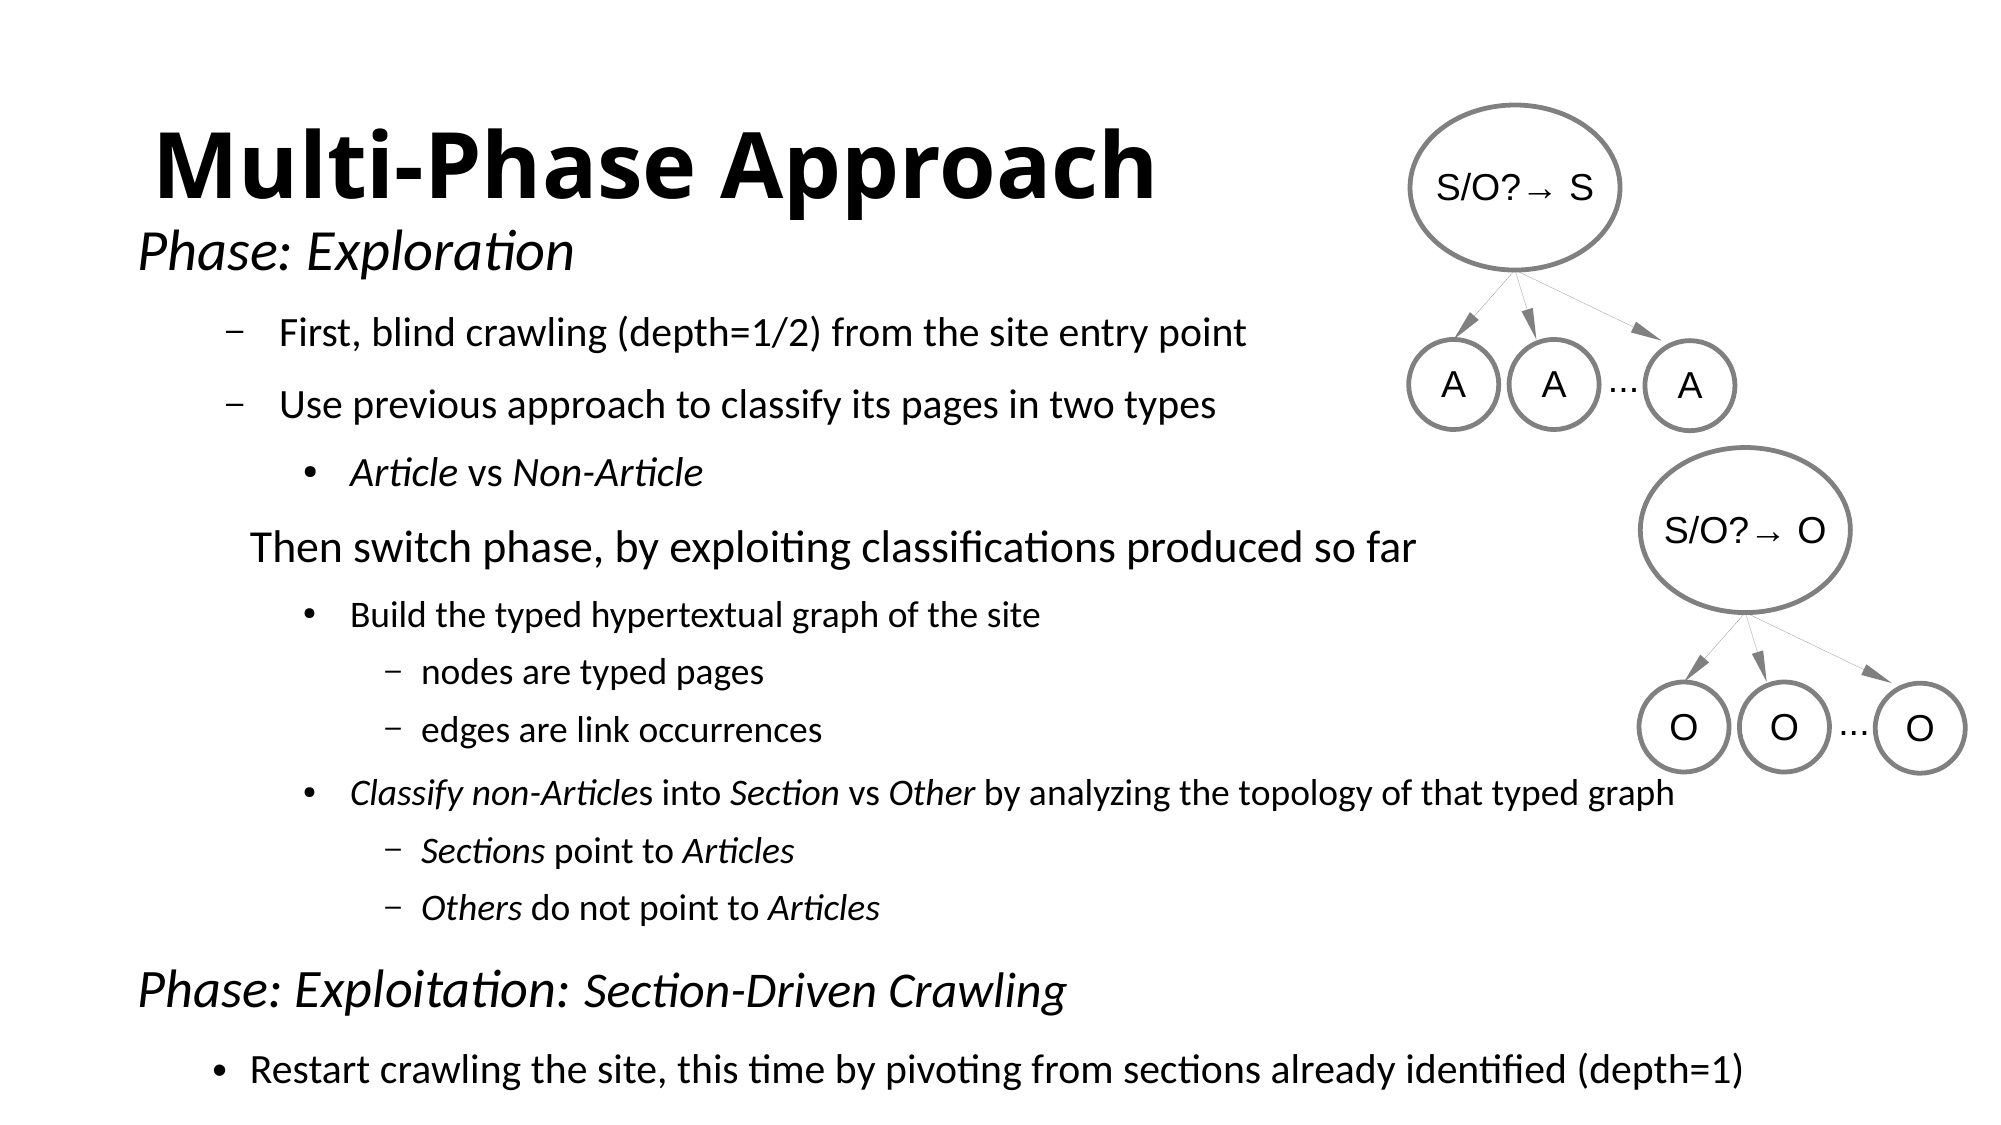

# Multi-Phase Approach
S/O?→ S
Phase: Exploration
First, blind crawling (depth=1/2) from the site entry point
Use previous approach to classify its pages in two types
Article vs Non-Article
Then switch phase, by exploiting classifications produced so far
Build the typed hypertextual graph of the site
nodes are typed pages
edges are link occurrences
Classify non-Articles into Section vs Other by analyzing the topology of that typed graph
Sections point to Articles
Others do not point to Articles
Phase: Exploitation: Section-Driven Crawling
Restart crawling the site, this time by pivoting from sections already identified (depth=1)
A
A
A
...
S/O?→ O
O
O
O
...